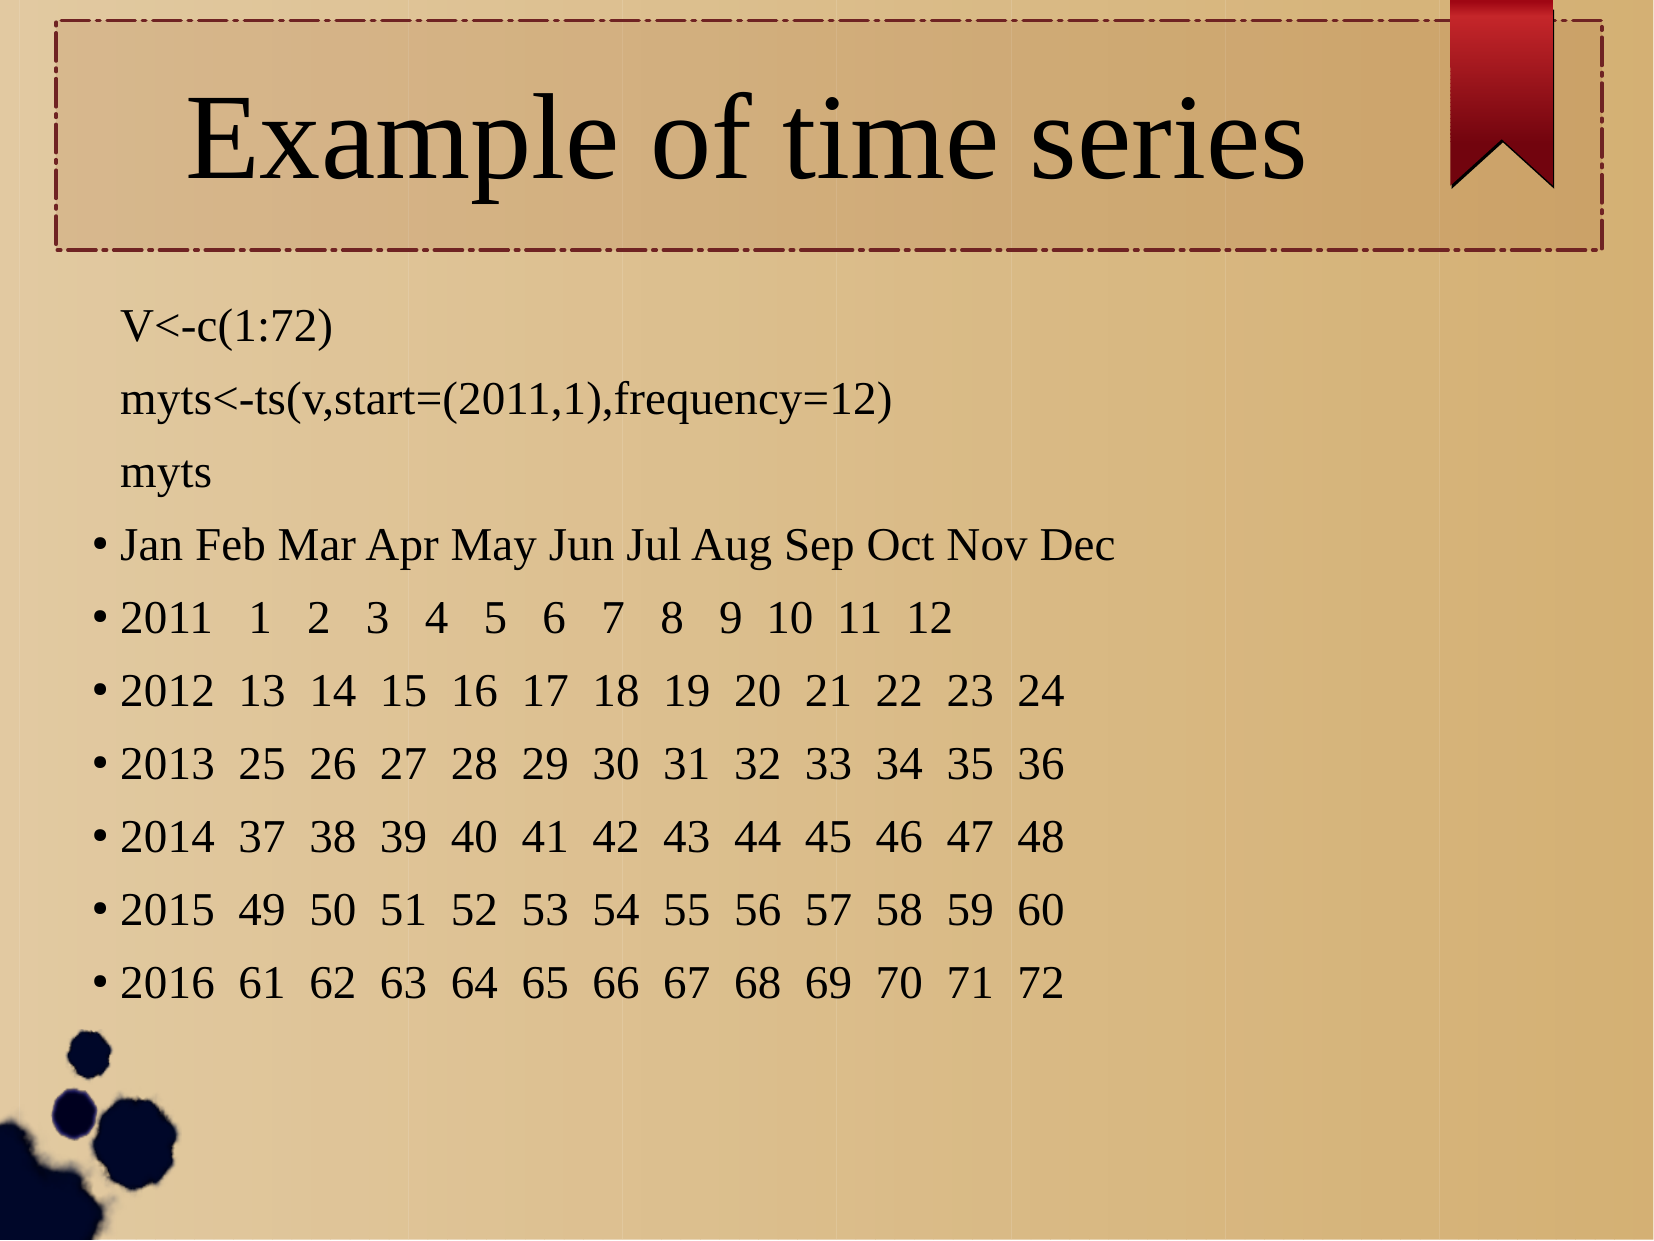

# Example of time series
V<-c(1:72)
myts<-ts(v,start=(2011,1),frequency=12)
myts
Jan Feb Mar Apr May Jun Jul Aug Sep Oct Nov Dec
2011 1 2 3 4 5 6 7 8 9 10 11 12
2012 13 14 15 16 17 18 19 20 21 22 23 24
2013 25 26 27 28 29 30 31 32 33 34 35 36
2014 37 38 39 40 41 42 43 44 45 46 47 48
2015 49 50 51 52 53 54 55 56 57 58 59 60
2016 61 62 63 64 65 66 67 68 69 70 71 72